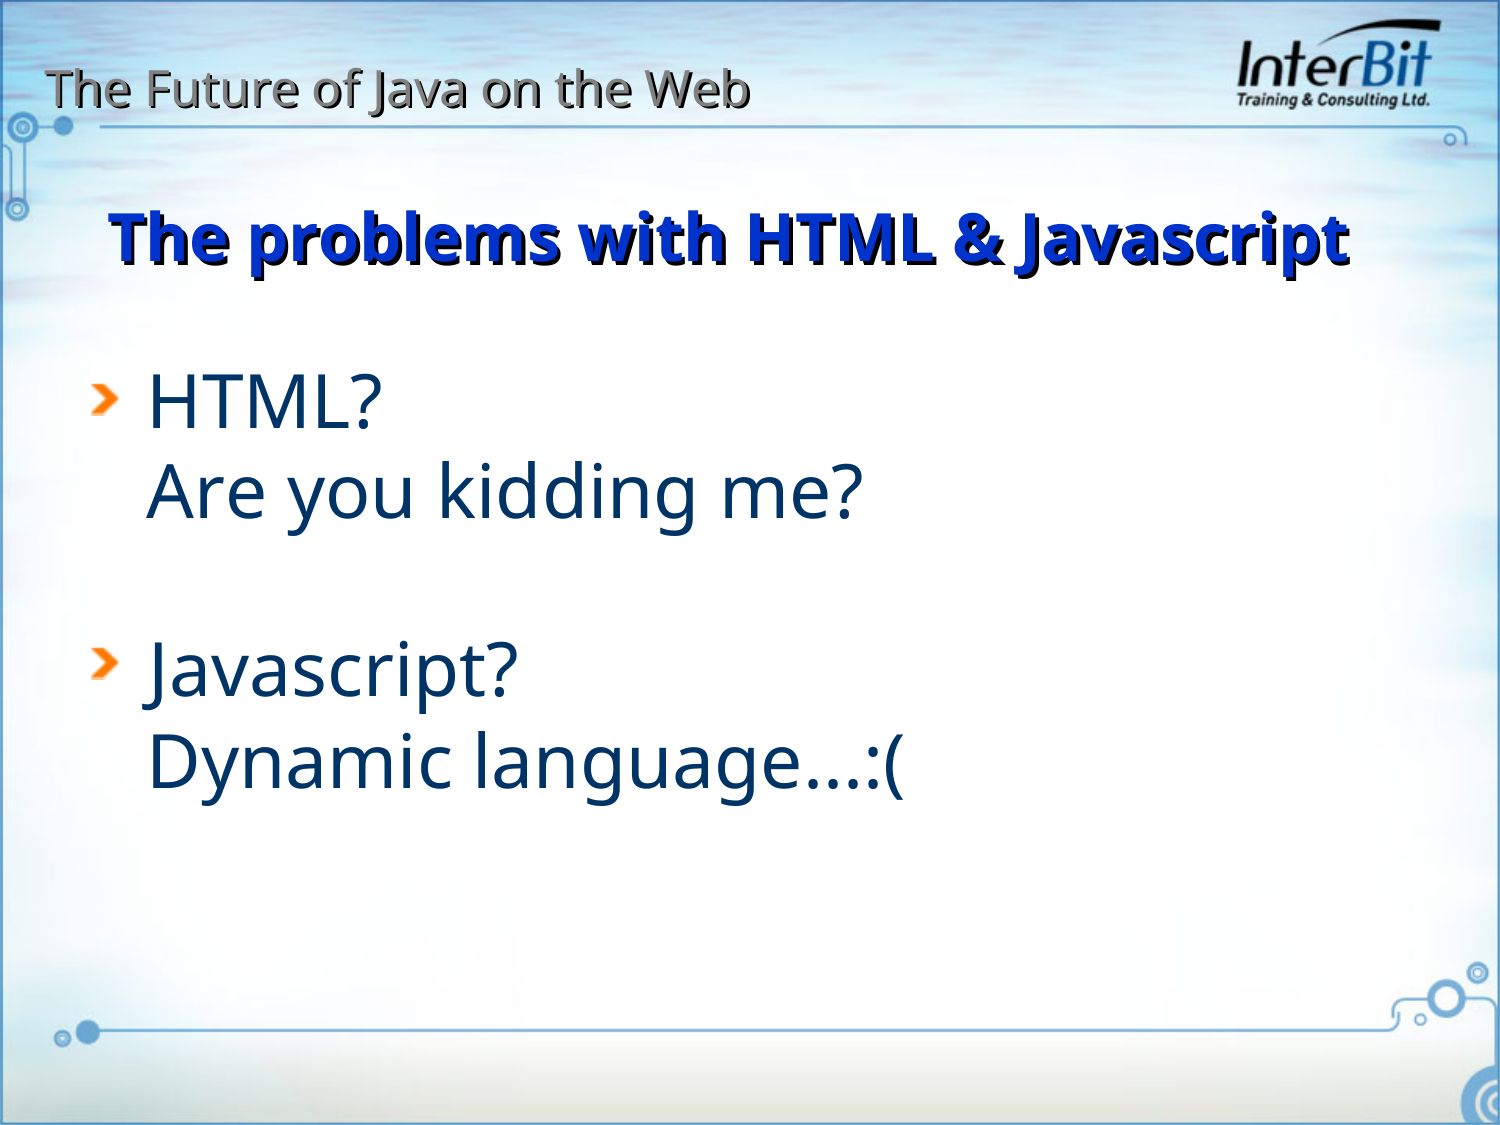

# The Future of Java on the Web
 The problems with HTML & Javascript
 HTML?
 Are you kidding me?
 Javascript?
 Dynamic language...:(